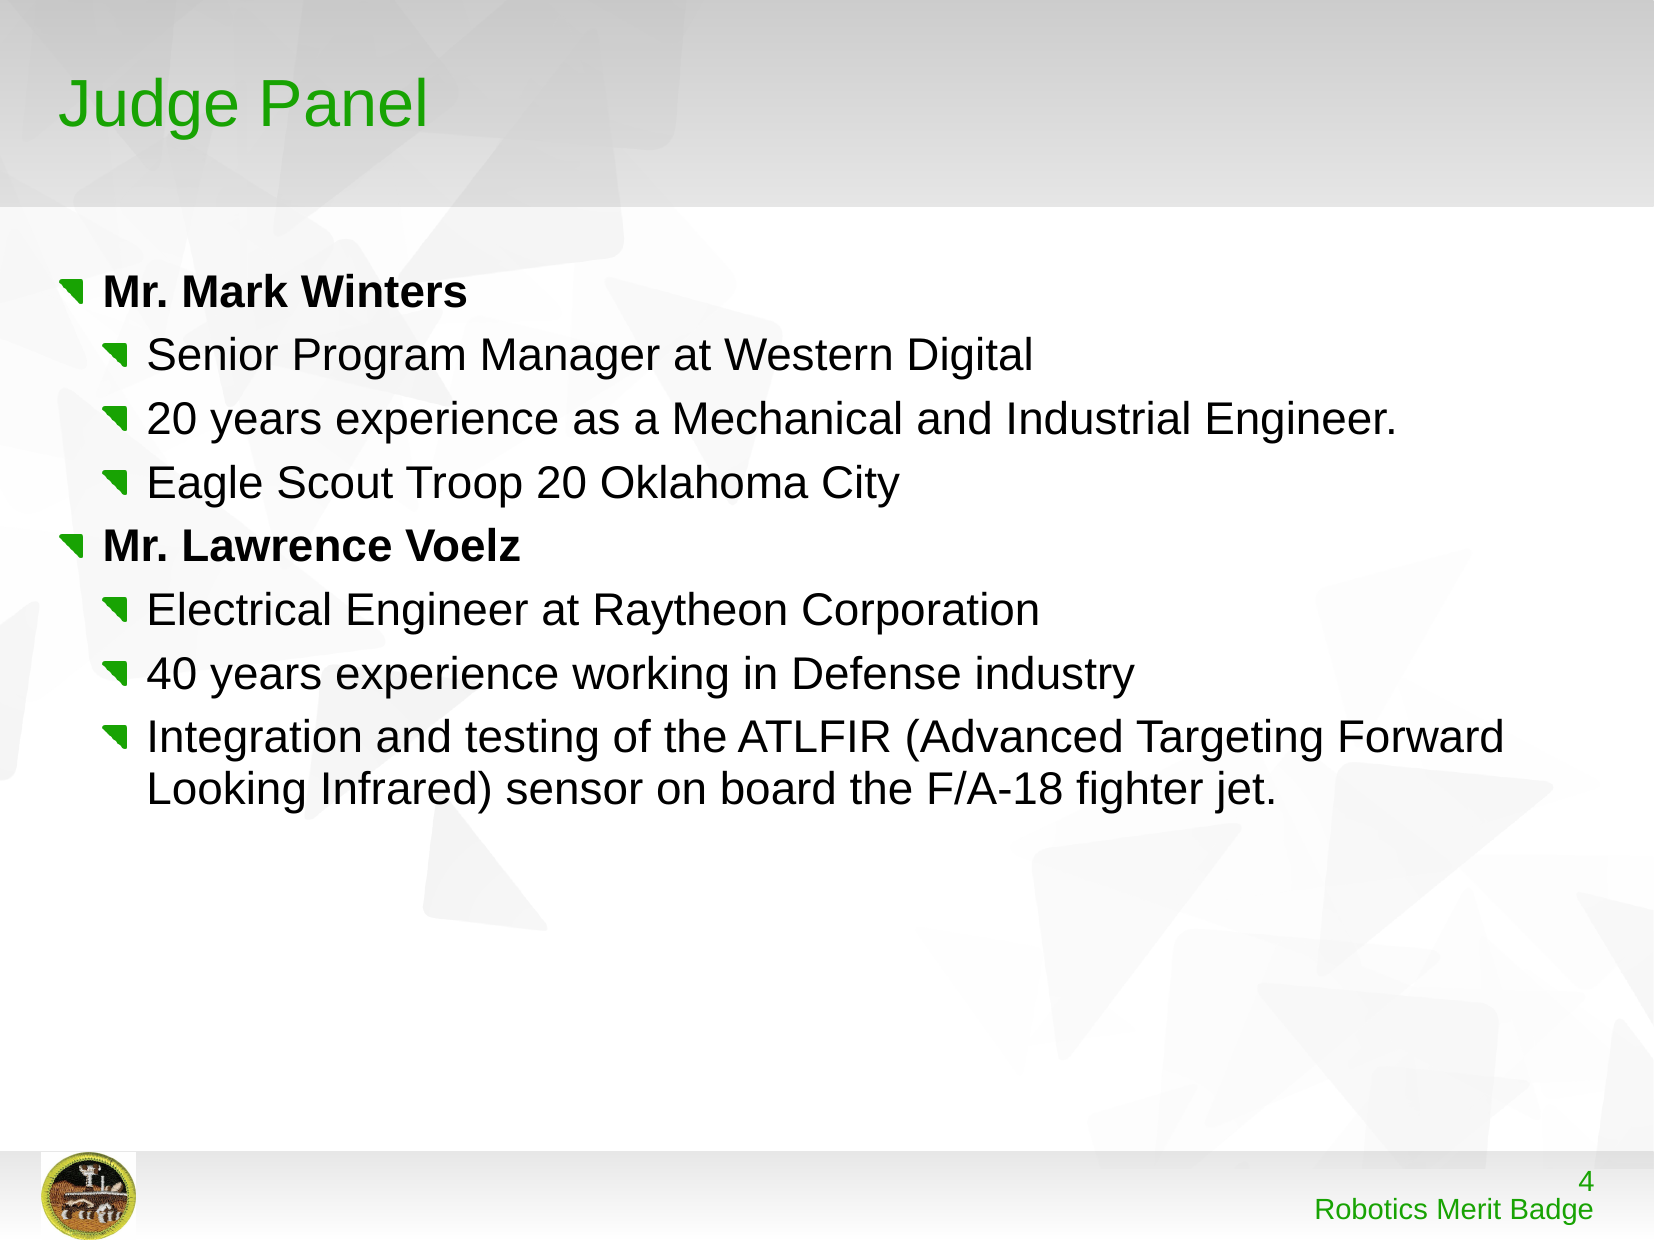

# Judge Panel
Mr. Mark Winters
Senior Program Manager at Western Digital
20 years experience as a Mechanical and Industrial Engineer.
Eagle Scout Troop 20 Oklahoma City
Mr. Lawrence Voelz
Electrical Engineer at Raytheon Corporation
40 years experience working in Defense industry
Integration and testing of the ATLFIR (Advanced Targeting Forward Looking Infrared) sensor on board the F/A-18 fighter jet.
4
Robotics Merit Badge